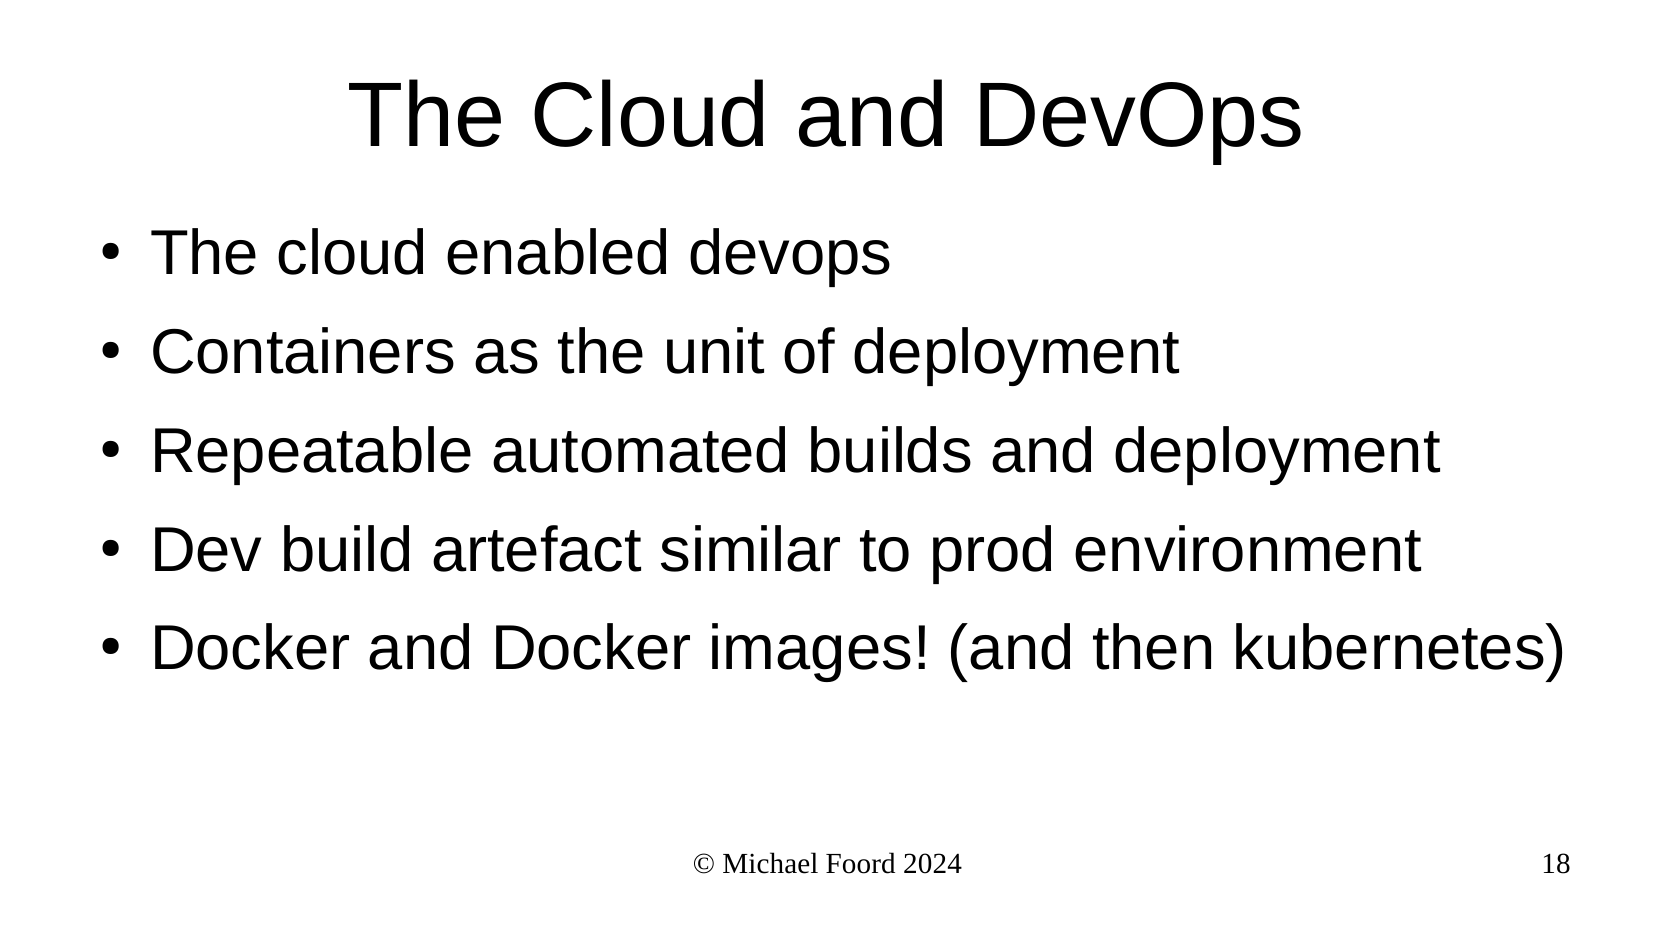

# The Cloud and DevOps
The cloud enabled devops
Containers as the unit of deployment
Repeatable automated builds and deployment
Dev build artefact similar to prod environment
Docker and Docker images! (and then kubernetes)
© Michael Foord 2024
18